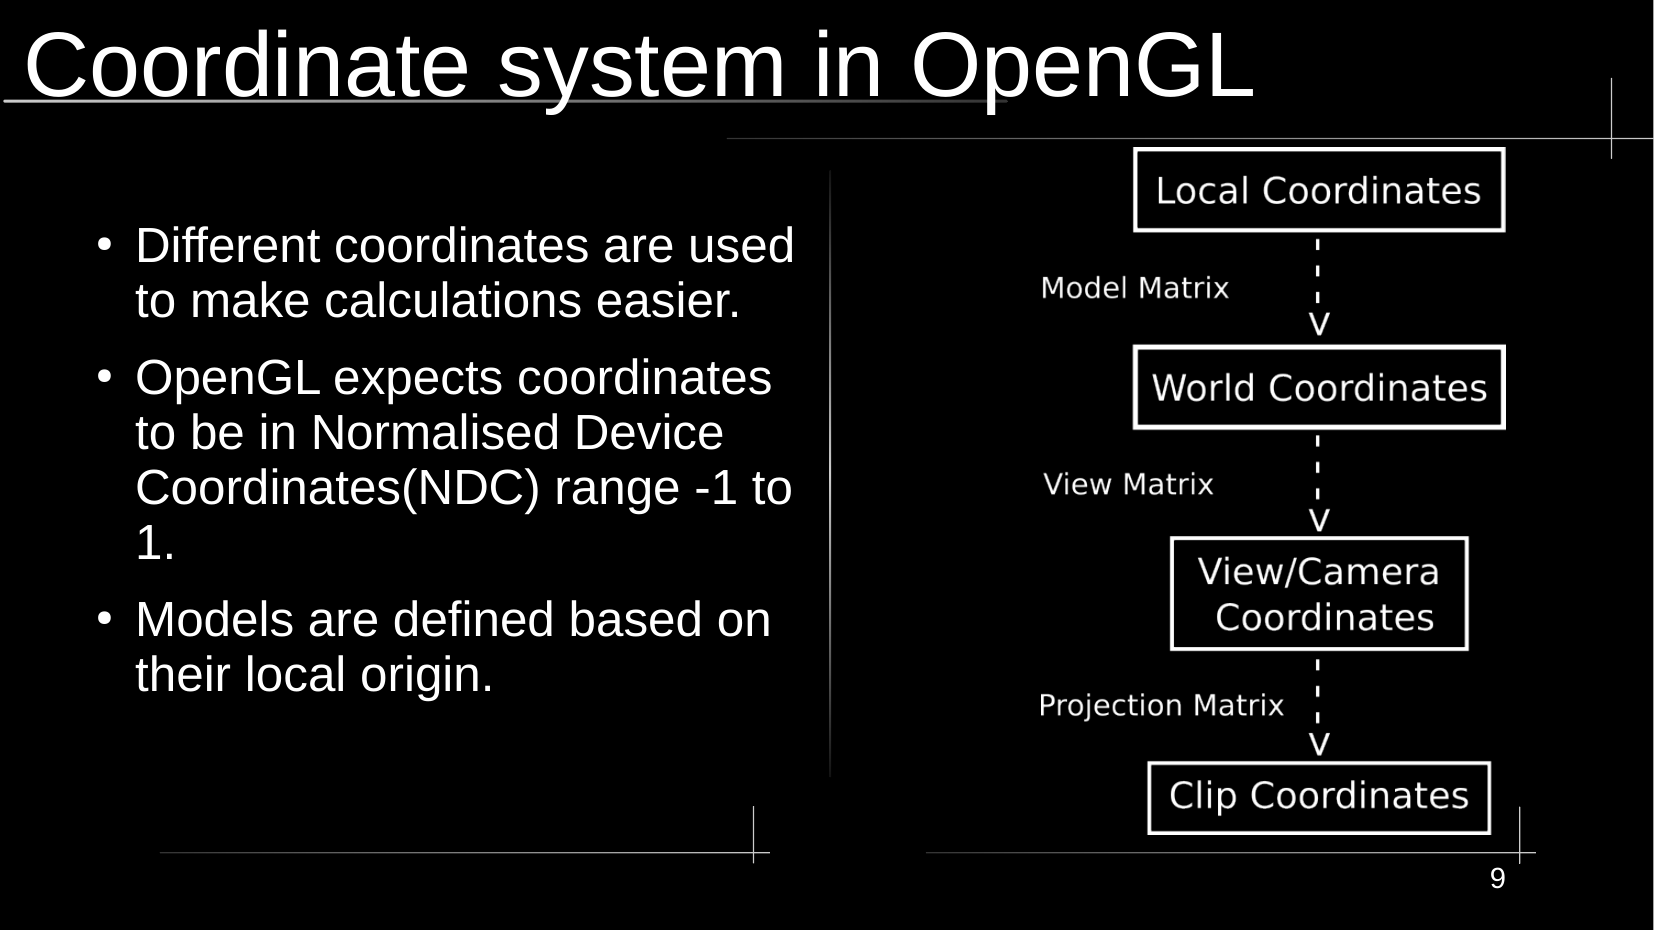

# Coordinate system in OpenGL
Different coordinates are used to make calculations easier.
OpenGL expects coordinates to be in Normalised Device Coordinates(NDC) range -1 to 1.
Models are defined based on their local origin.
9